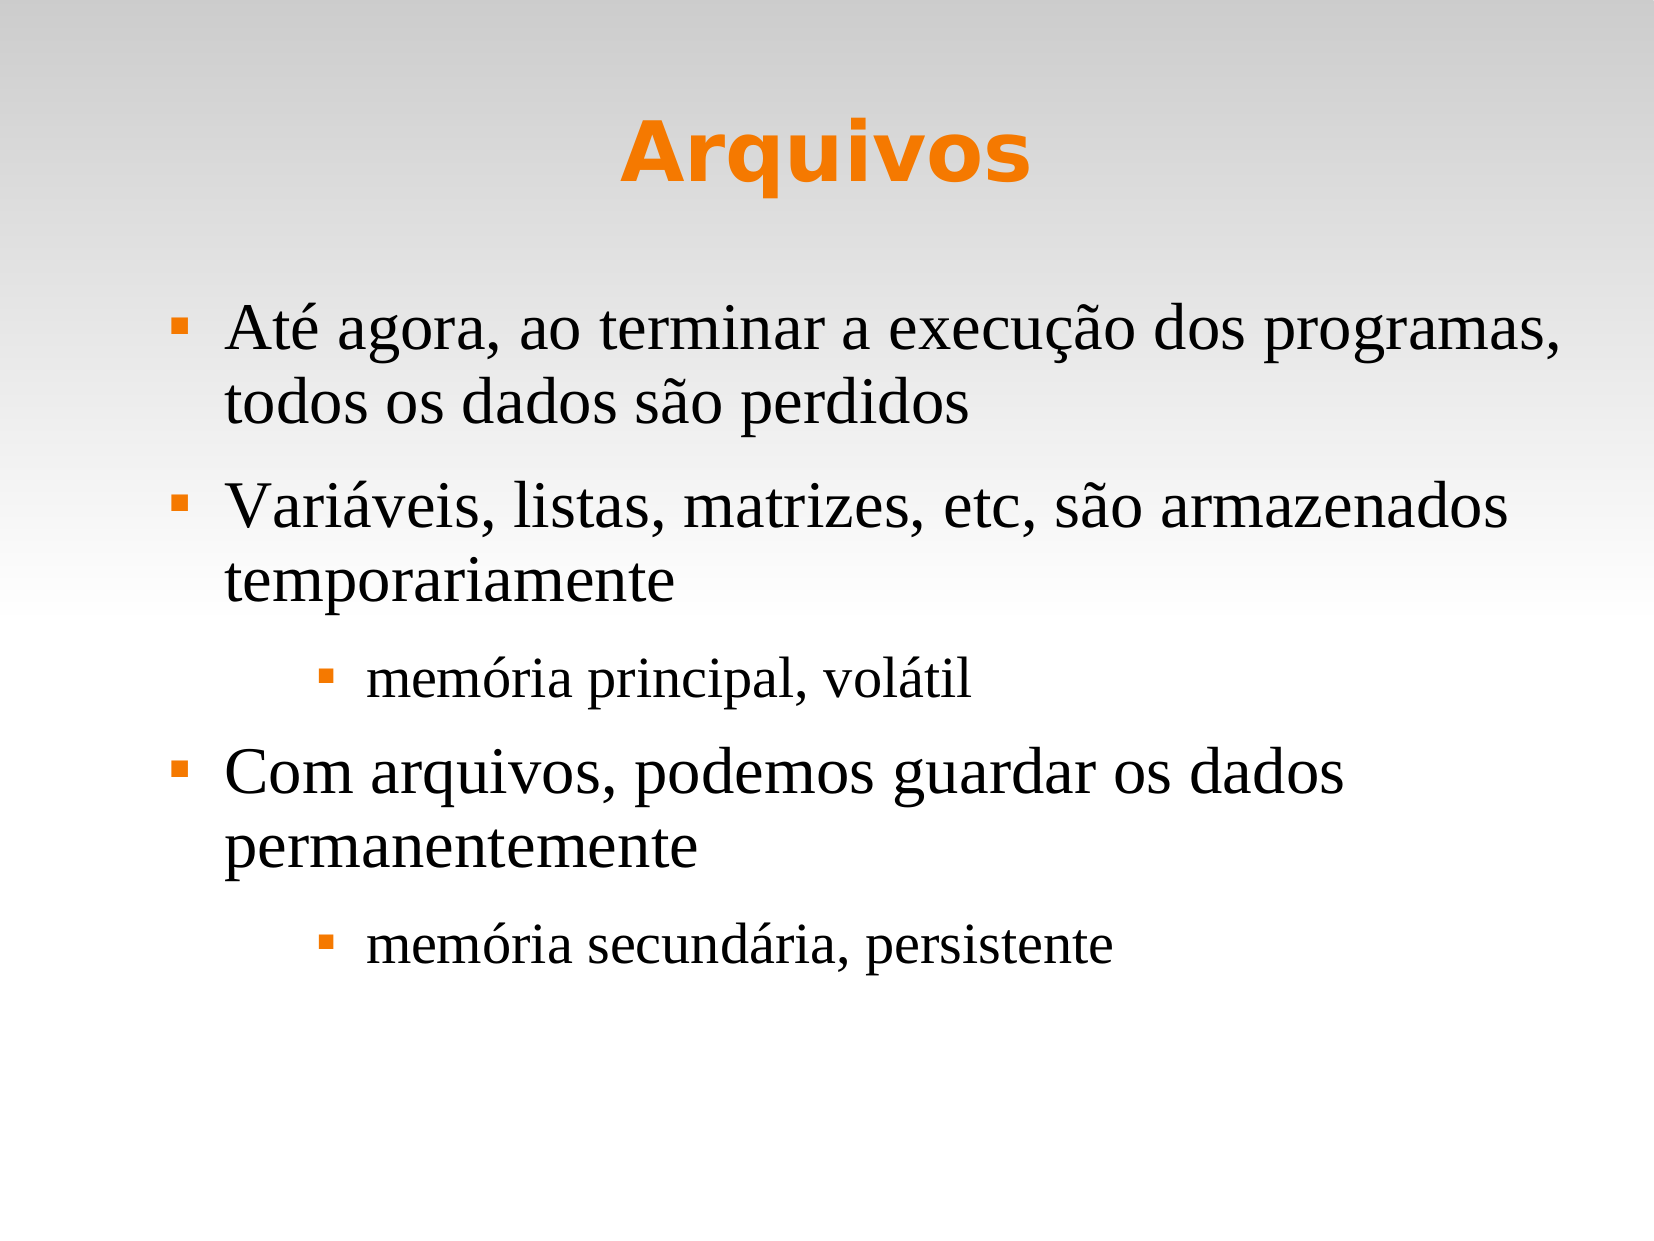

# Arquivos
Até agora, ao terminar a execução dos programas, todos os dados são perdidos
Variáveis, listas, matrizes, etc, são armazenados temporariamente
memória principal, volátil
Com arquivos, podemos guardar os dados permanentemente
memória secundária, persistente